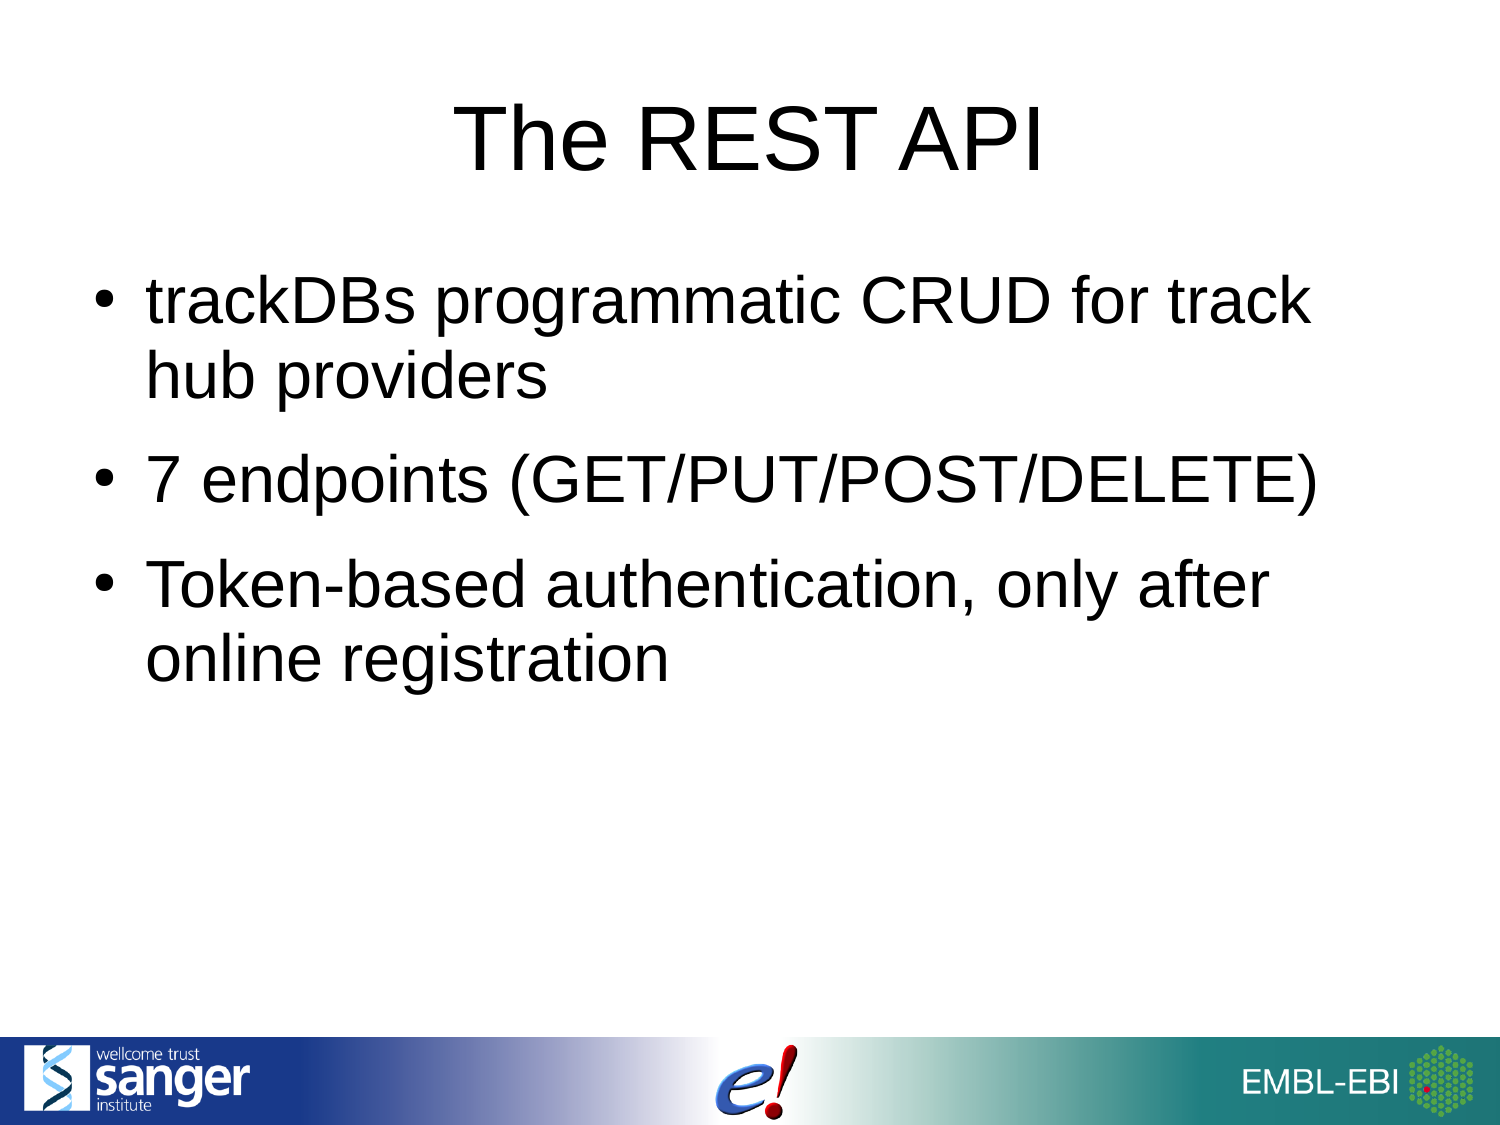

# The REST API
trackDBs programmatic CRUD for track hub providers
7 endpoints (GET/PUT/POST/DELETE)
Token-based authentication, only after online registration